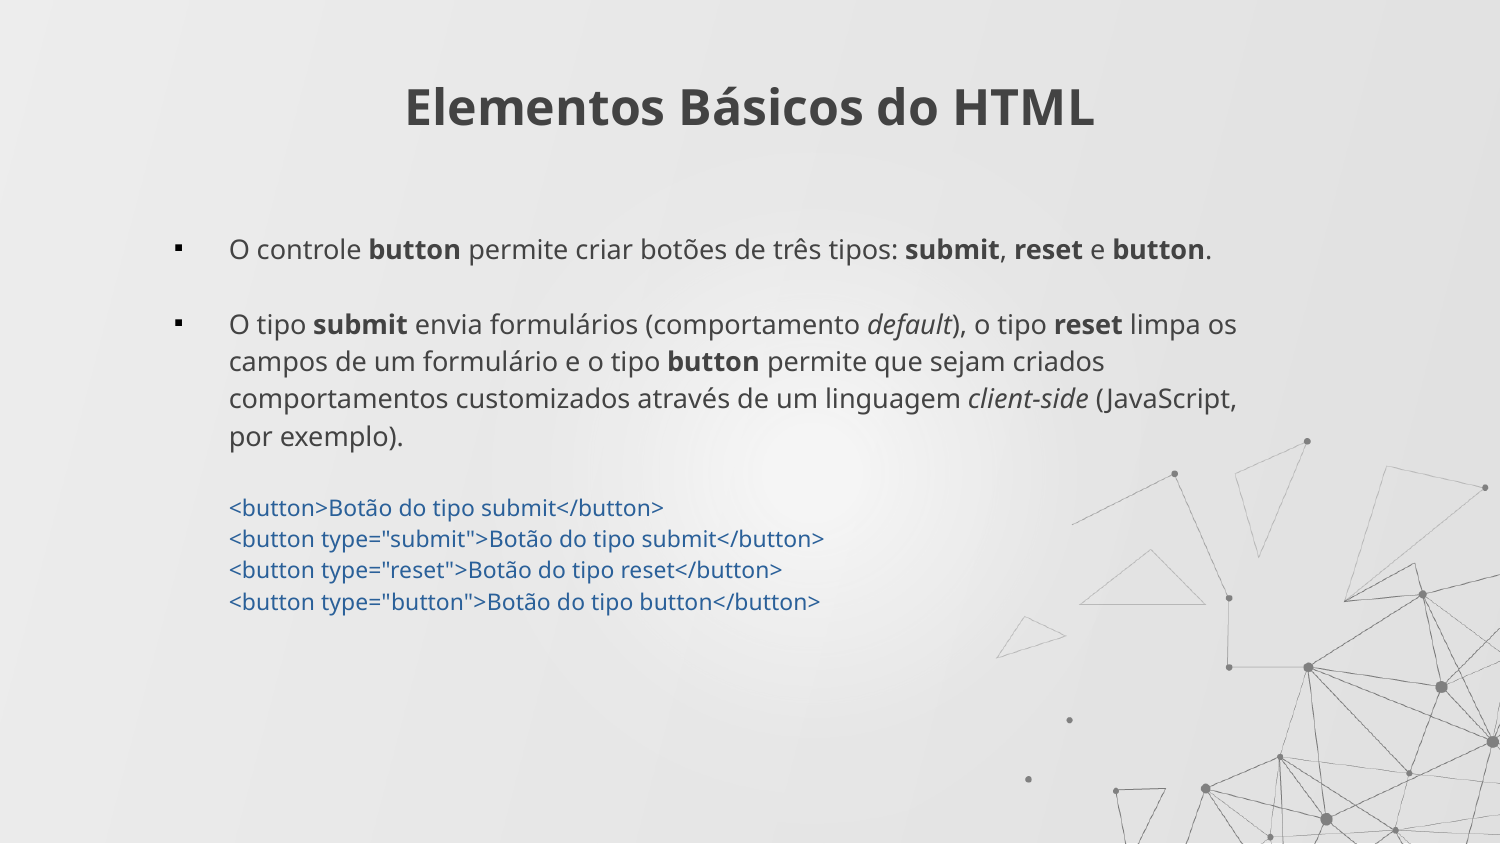

Elementos Básicos do HTML
# O controle button permite criar botões de três tipos: submit, reset e button.
O tipo submit envia formulários (comportamento default), o tipo reset limpa os campos de um formulário e o tipo button permite que sejam criados comportamentos customizados através de um linguagem client-side (JavaScript, por exemplo).
<button>Botão do tipo submit</button>
<button type="submit">Botão do tipo submit</button>
<button type="reset">Botão do tipo reset</button>
<button type="button">Botão do tipo button</button>